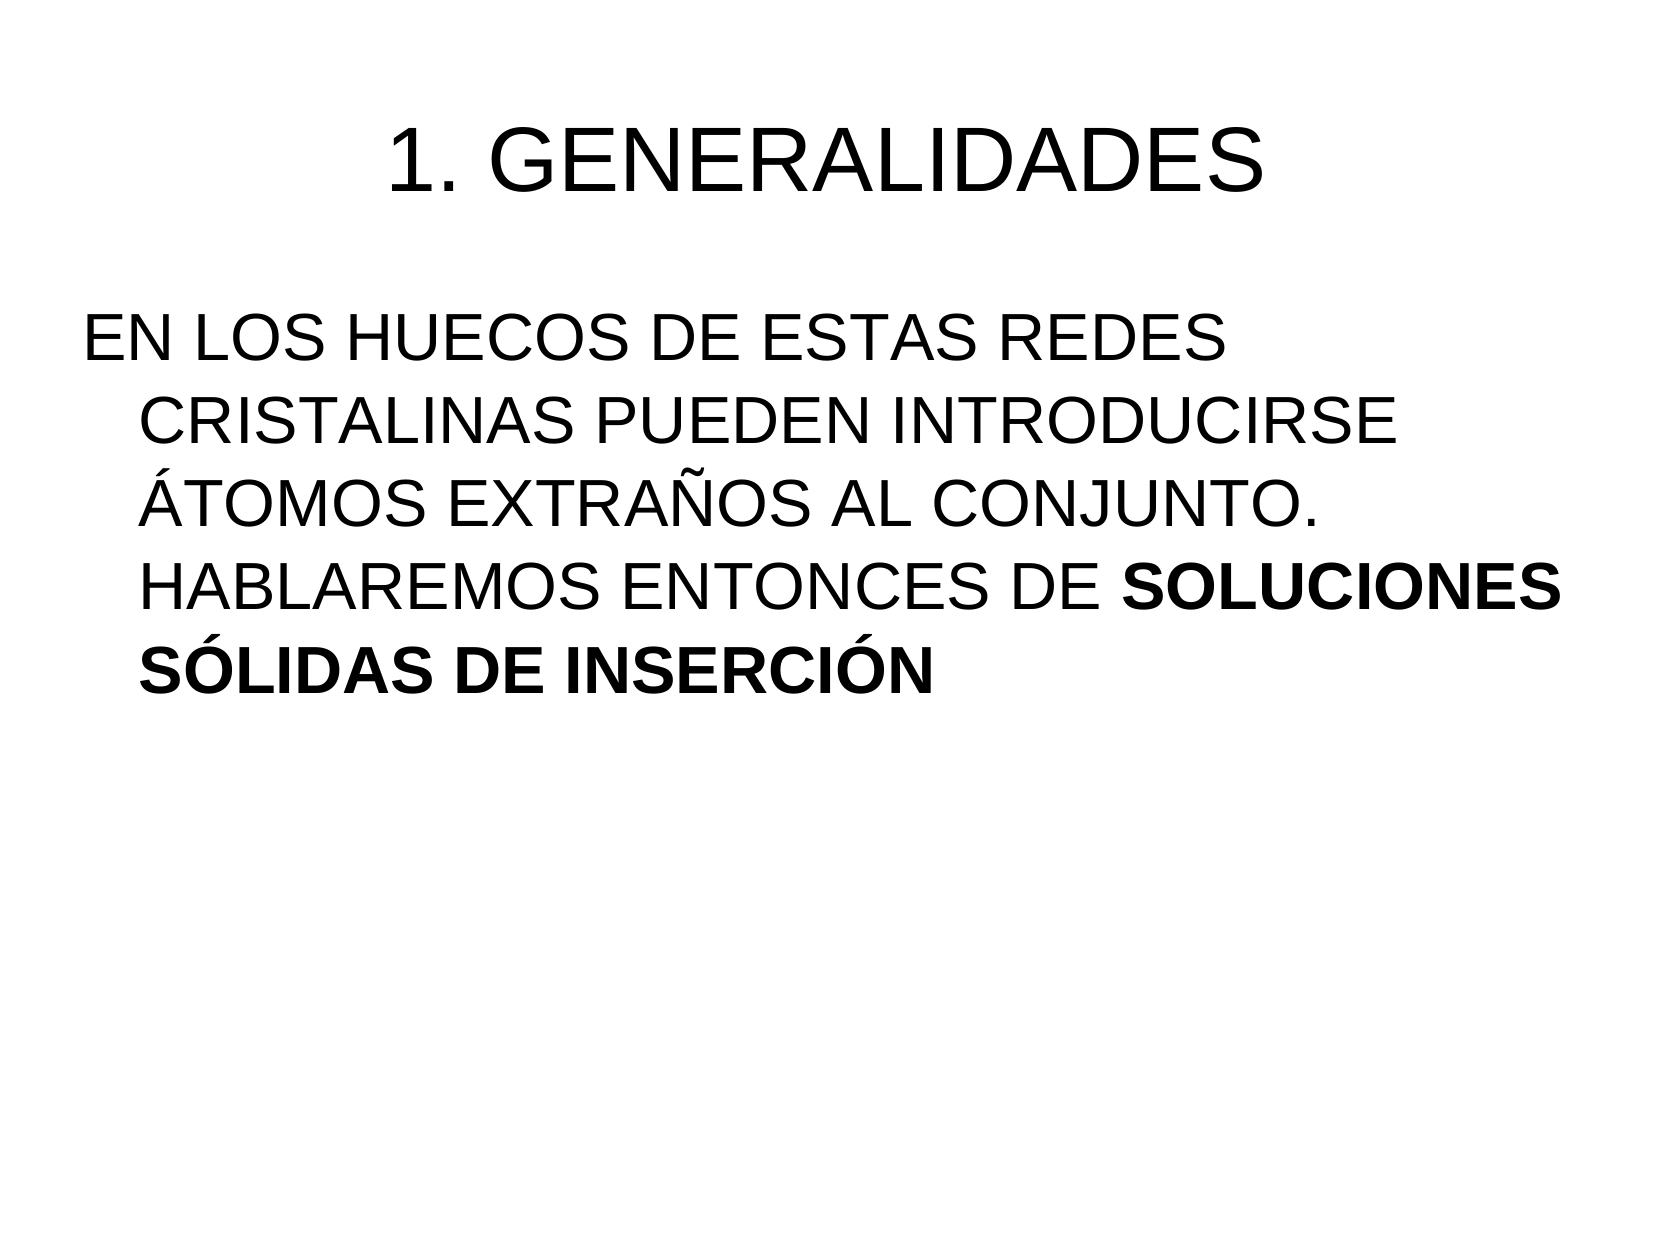

# 1. GENERALIDADES
EN LOS HUECOS DE ESTAS REDES CRISTALINAS PUEDEN INTRODUCIRSE ÁTOMOS EXTRAÑOS AL CONJUNTO. HABLAREMOS ENTONCES DE SOLUCIONES SÓLIDAS DE INSERCIÓN